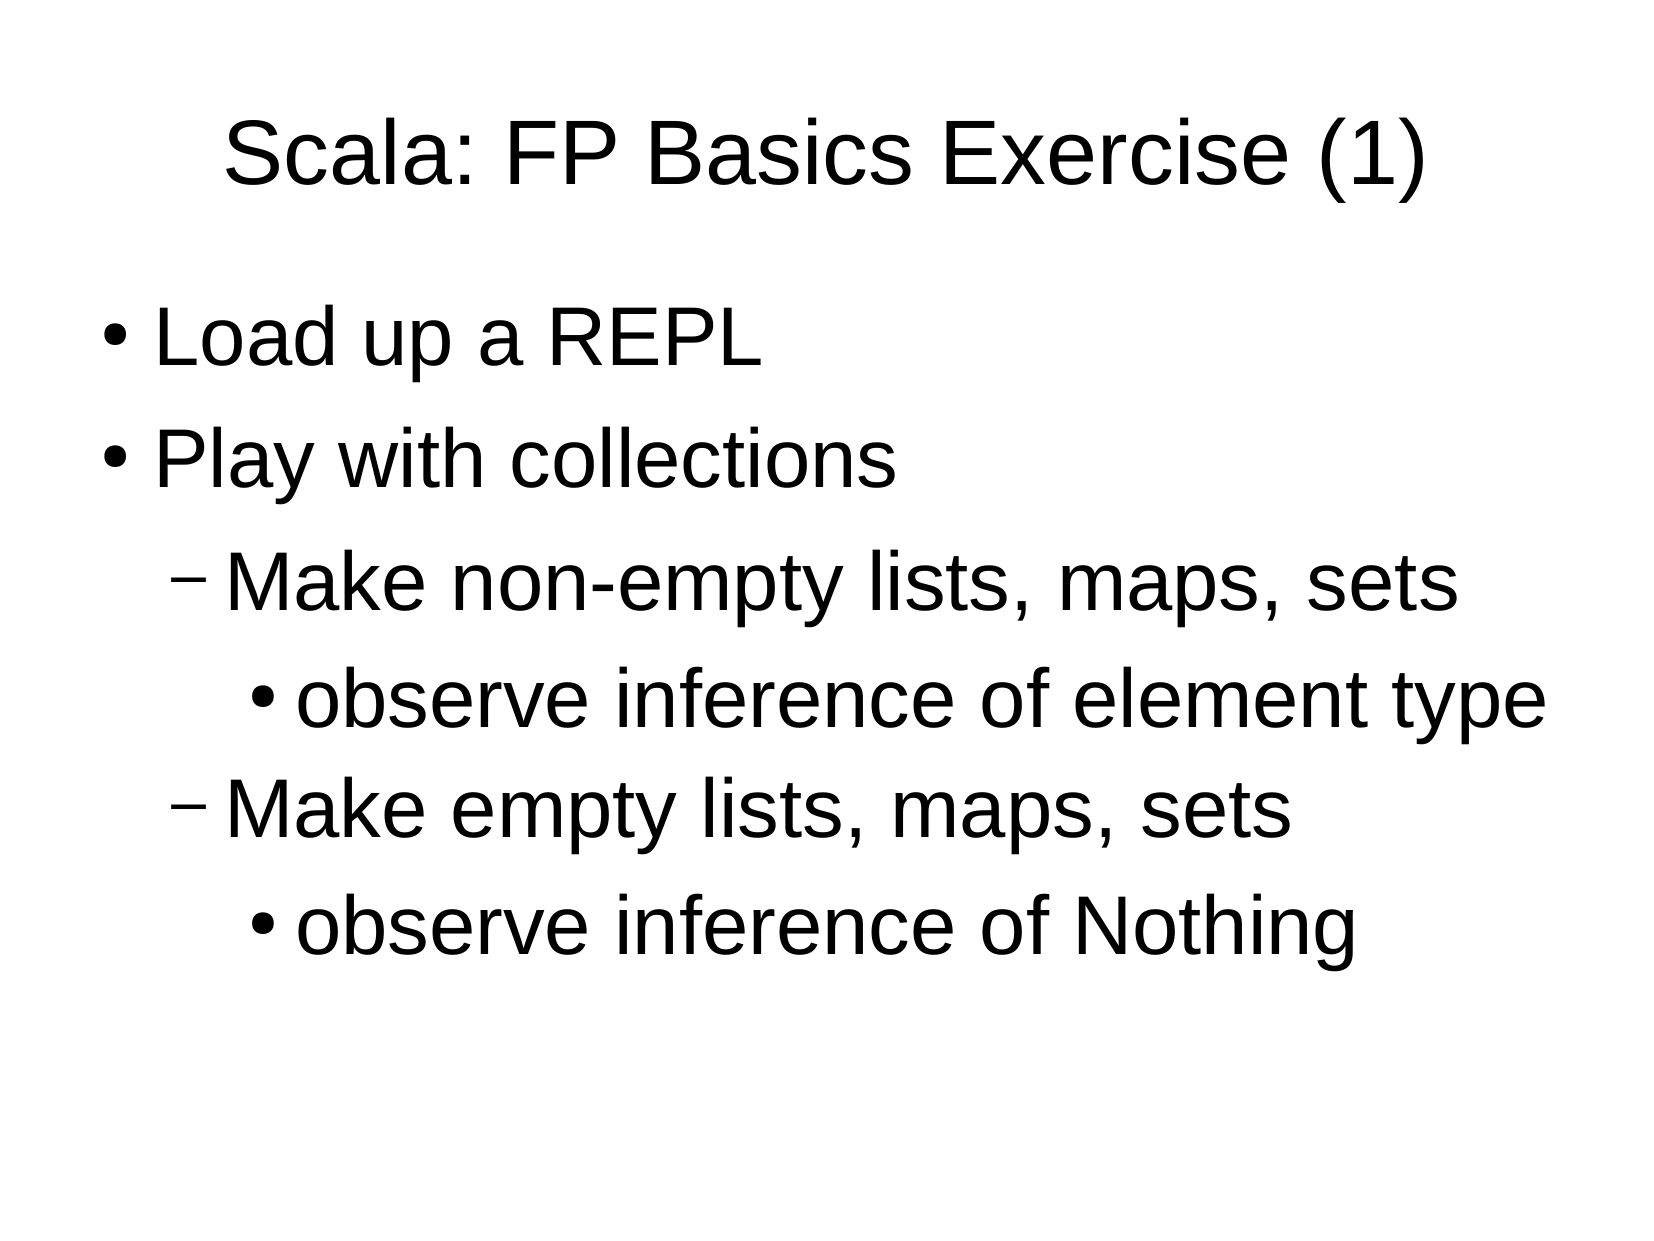

# Scala: FP Basics Exercise (1)
Load up a REPL
Play with collections
Make non-empty lists, maps, sets
observe inference of element type
Make empty lists, maps, sets
observe inference of Nothing